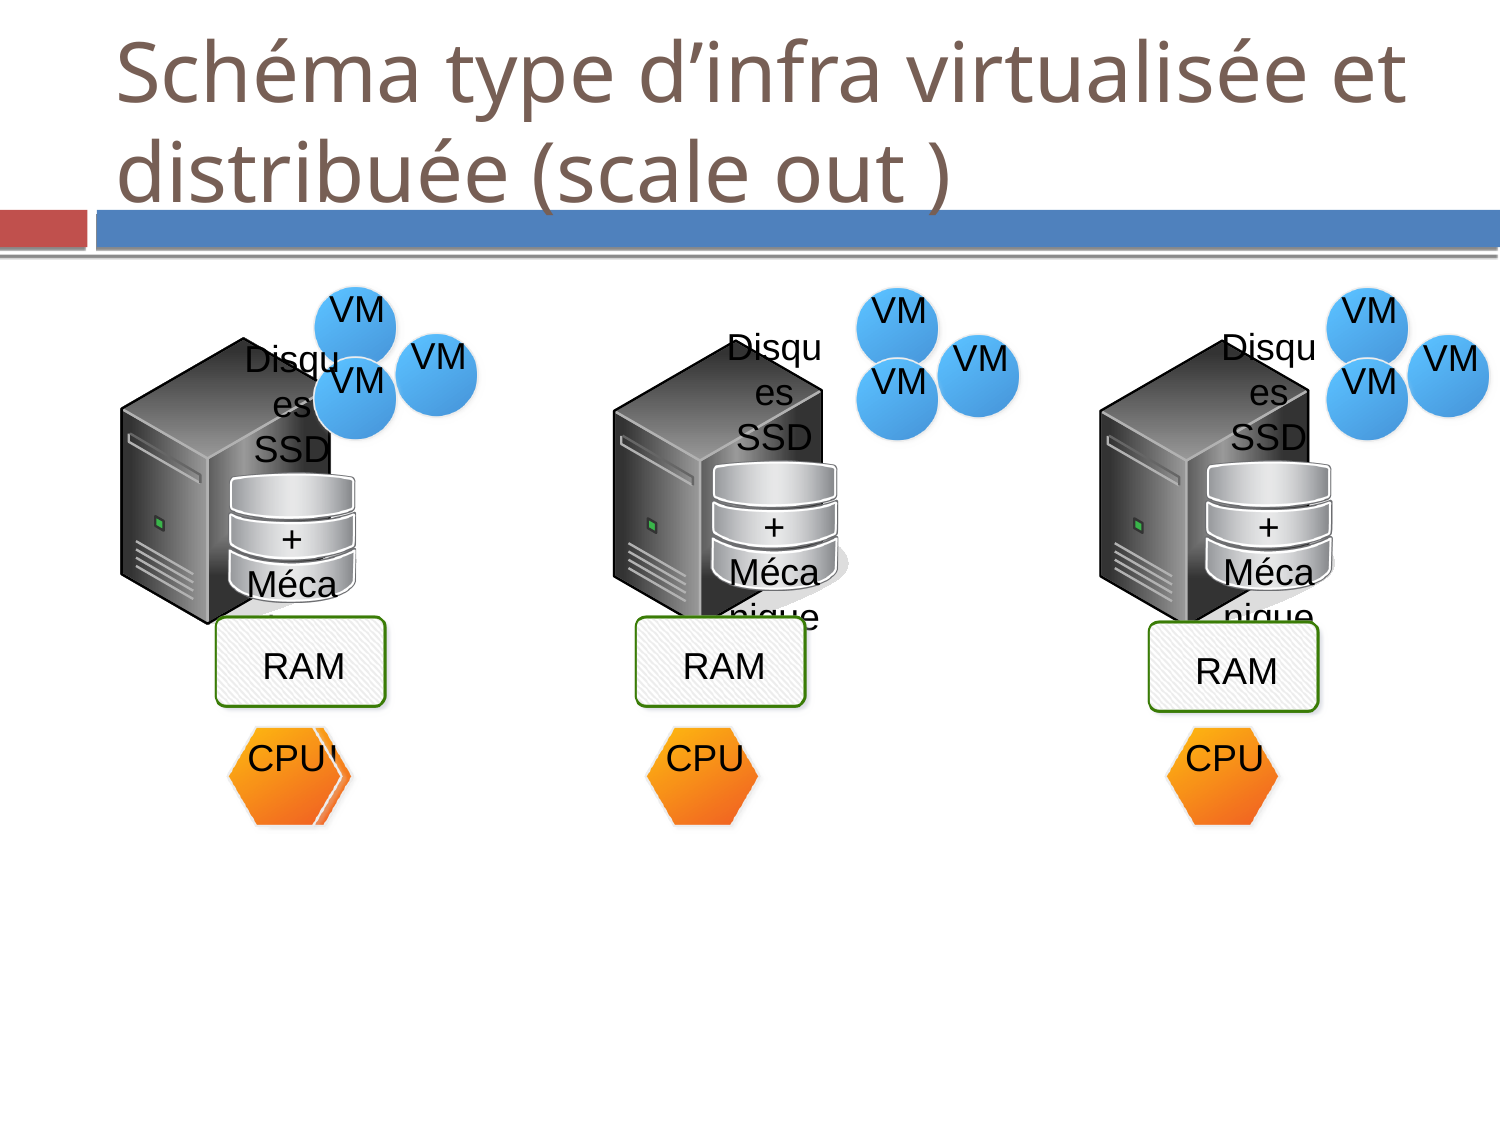

Schéma type d’infra virtualisée et distribuée (scale out )
VM
VM
VM
VM
VM
VM
VM
VM
VM
VM
VM
VM
Disques SSD
+
Mécaniques
Disques SSD
+
Mécaniques
Disques SSD
+
Mécaniques
RAM
RAM
RAM
CPU
CPU
CPU
CPU